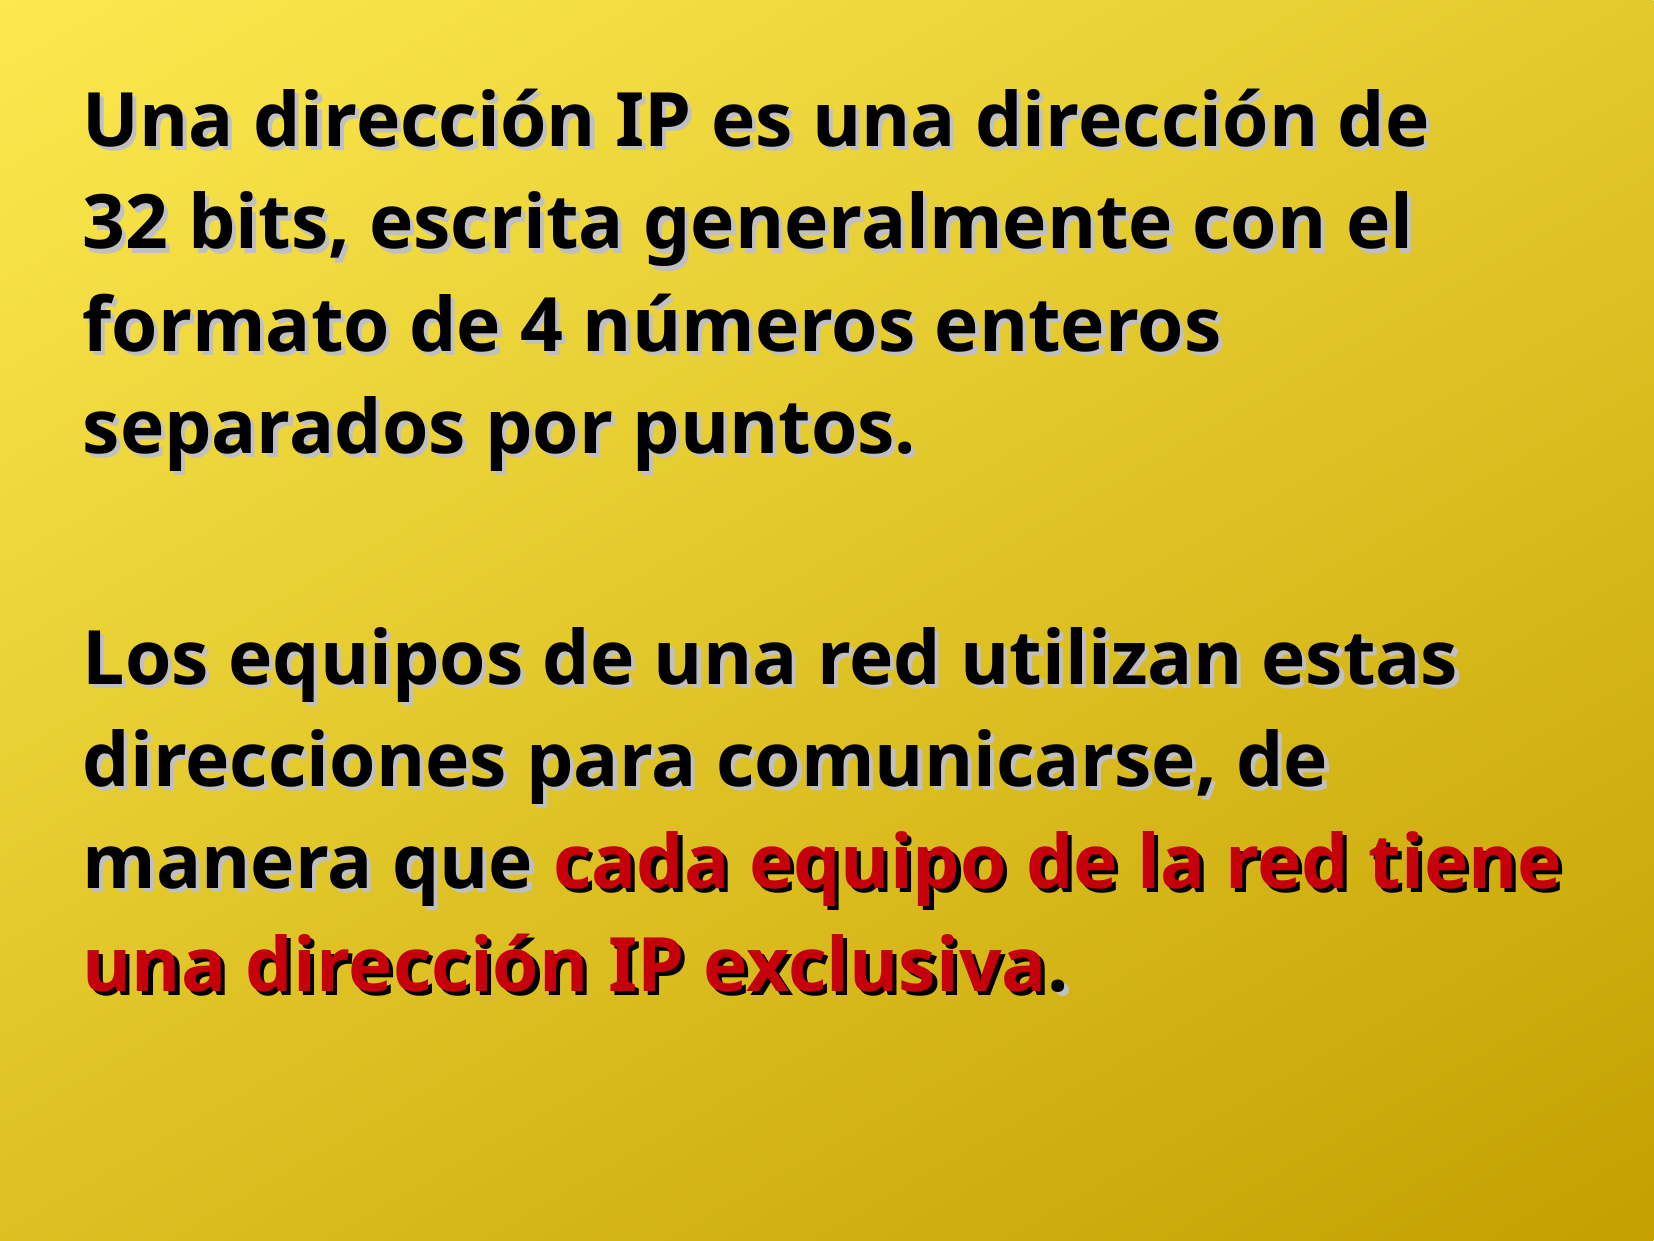

# Una dirección IP es una dirección de 32 bits, escrita generalmente con el formato de 4 números enteros separados por puntos.
Los equipos de una red utilizan estas direcciones para comunicarse, de manera que cada equipo de la red tiene una dirección IP exclusiva.